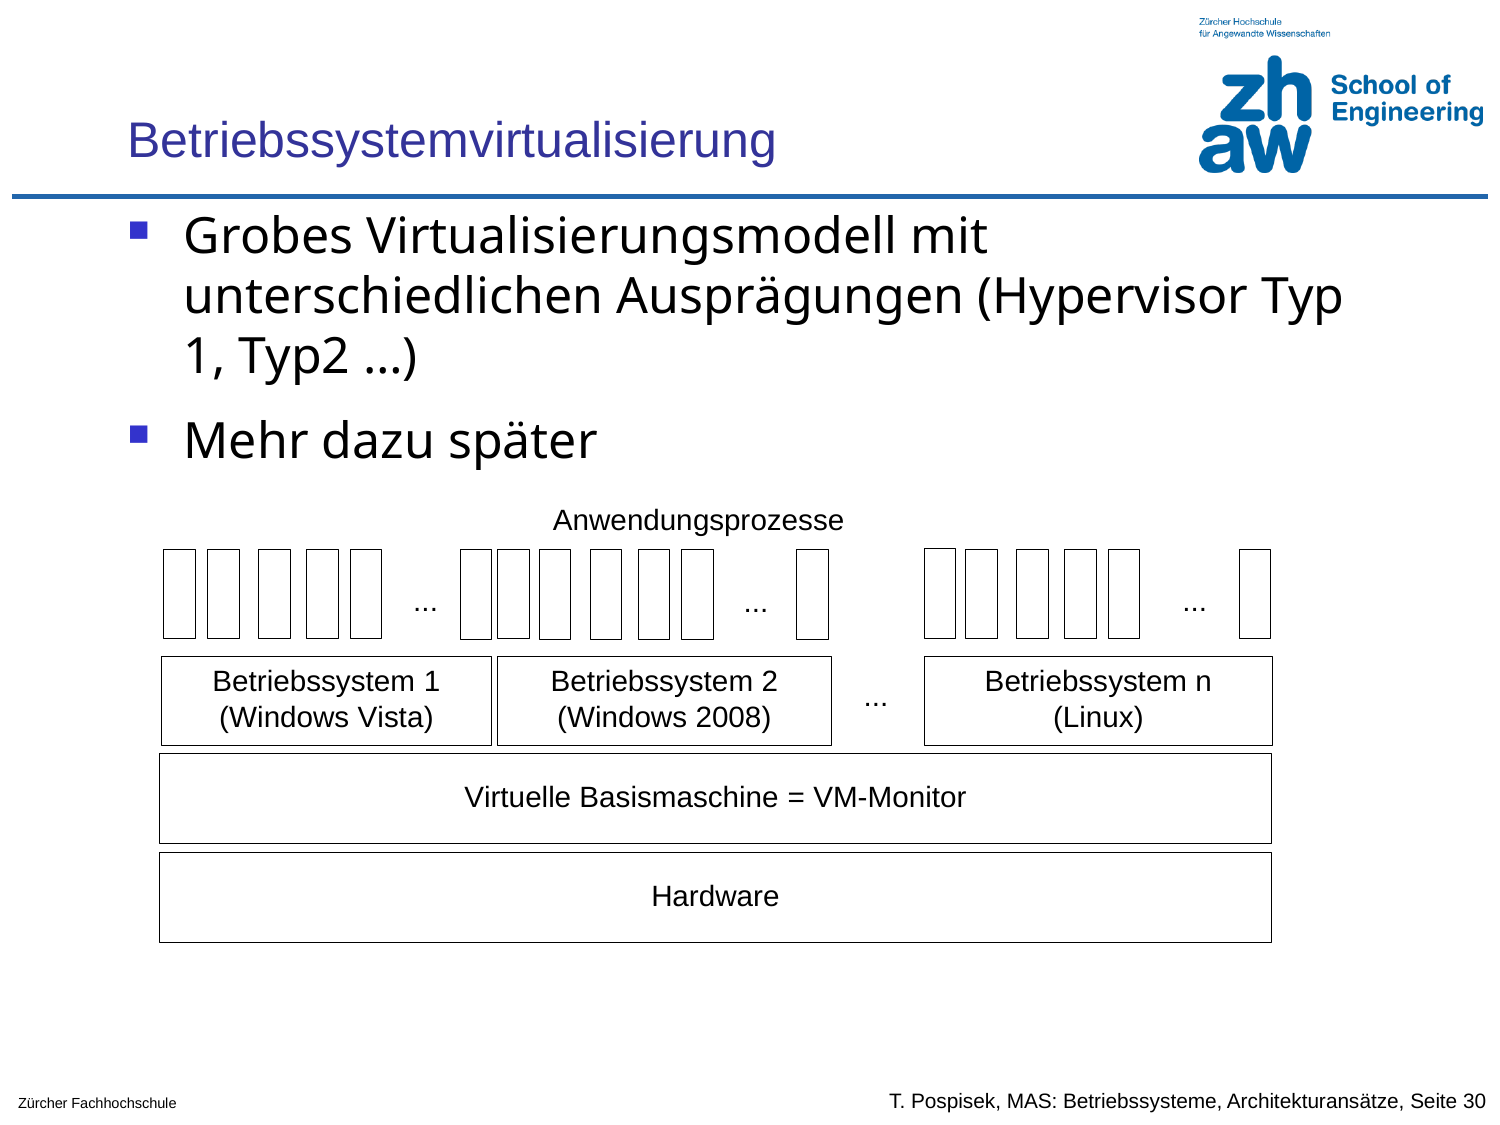

# Betriebssystemvirtualisierung
Grobes Virtualisierungsmodell mit unterschiedlichen Ausprägungen (Hypervisor Typ 1, Typ2 …)
Mehr dazu später